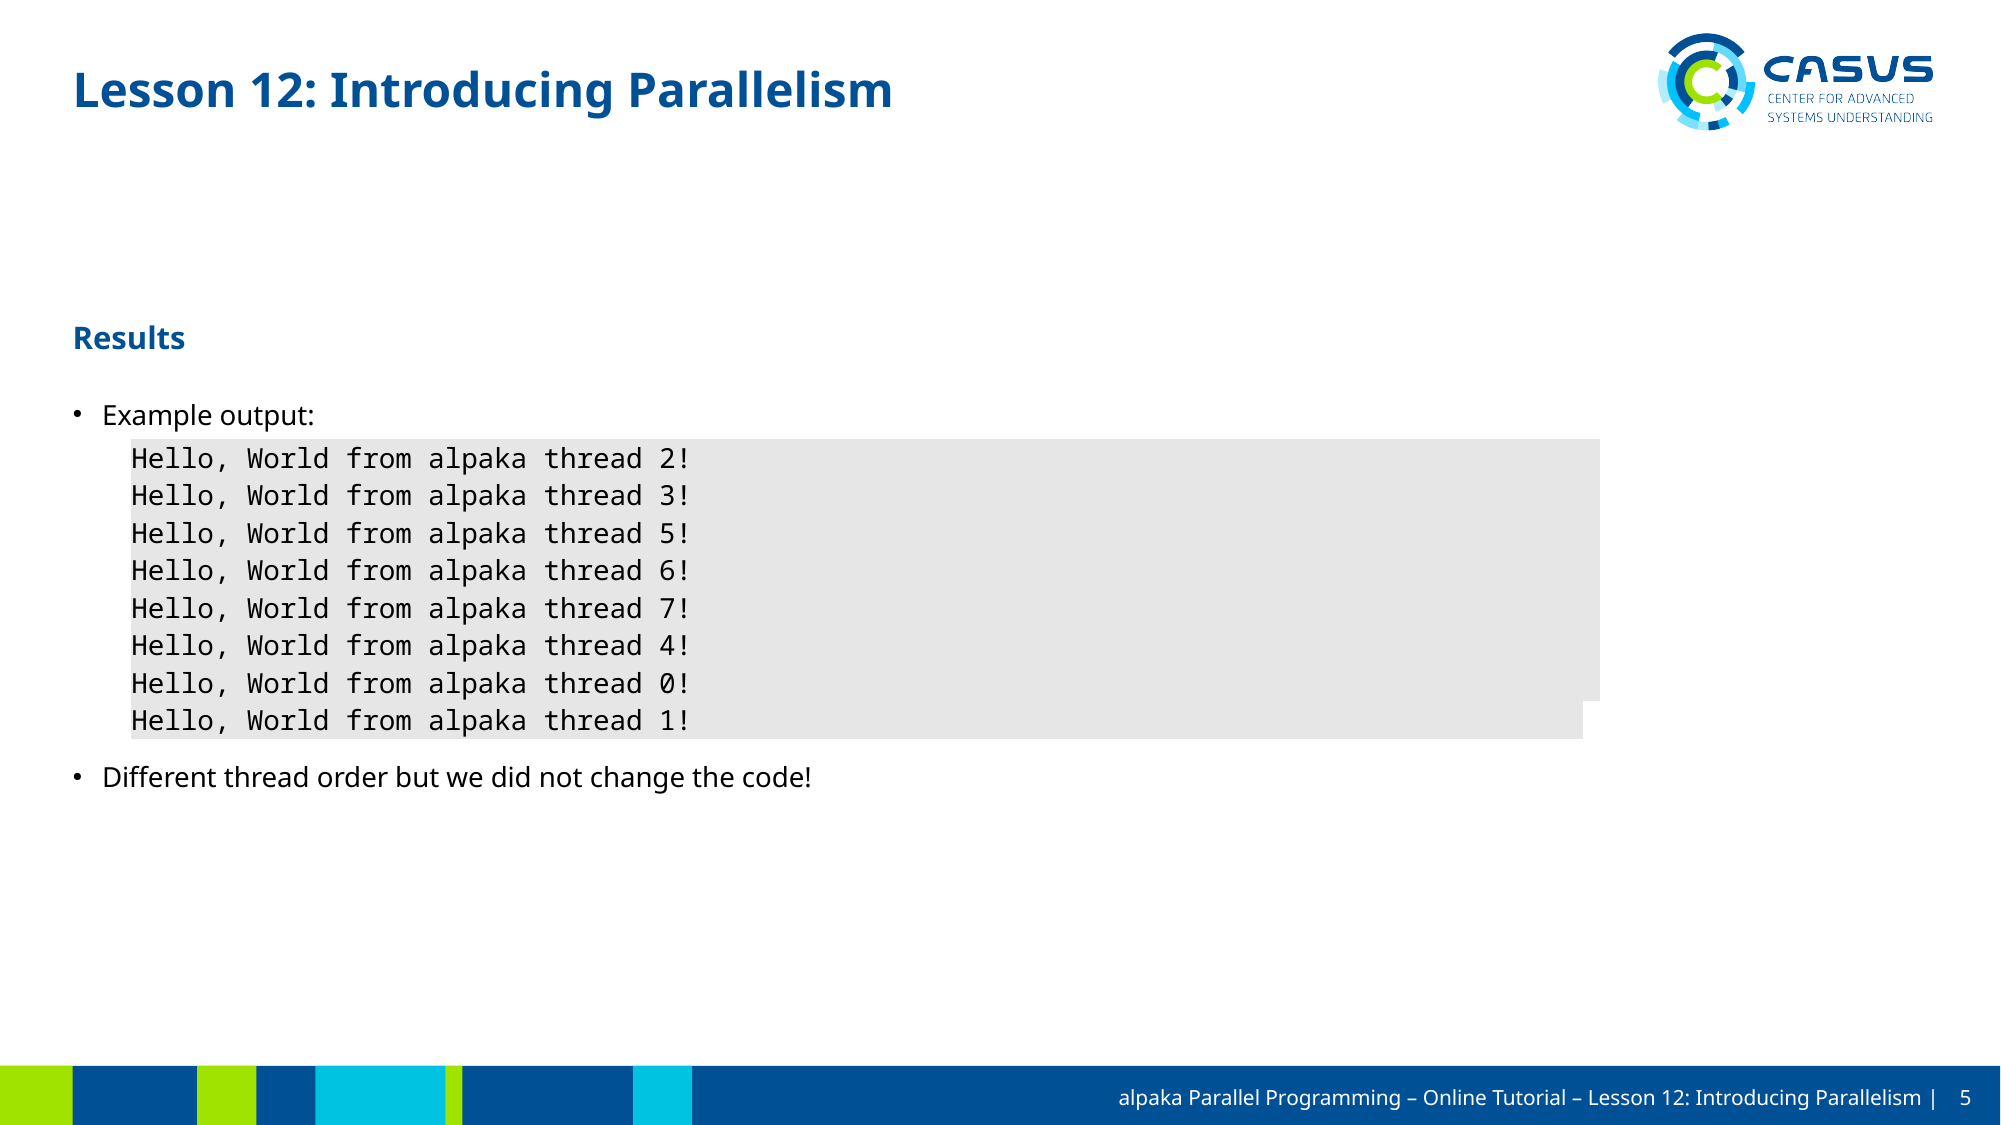

# Lesson 12: Introducing Parallelism
Results
Example output:
Hello, World from alpaka thread 2!
Hello, World from alpaka thread 3!
Hello, World from alpaka thread 5!
Hello, World from alpaka thread 6!
Hello, World from alpaka thread 7!
Hello, World from alpaka thread 4!
Hello, World from alpaka thread 0!
Hello, World from alpaka thread 1!
Different thread order but we did not change the code!
alpaka Parallel Programming – Online Tutorial – Lesson 12: Introducing Parallelism
5